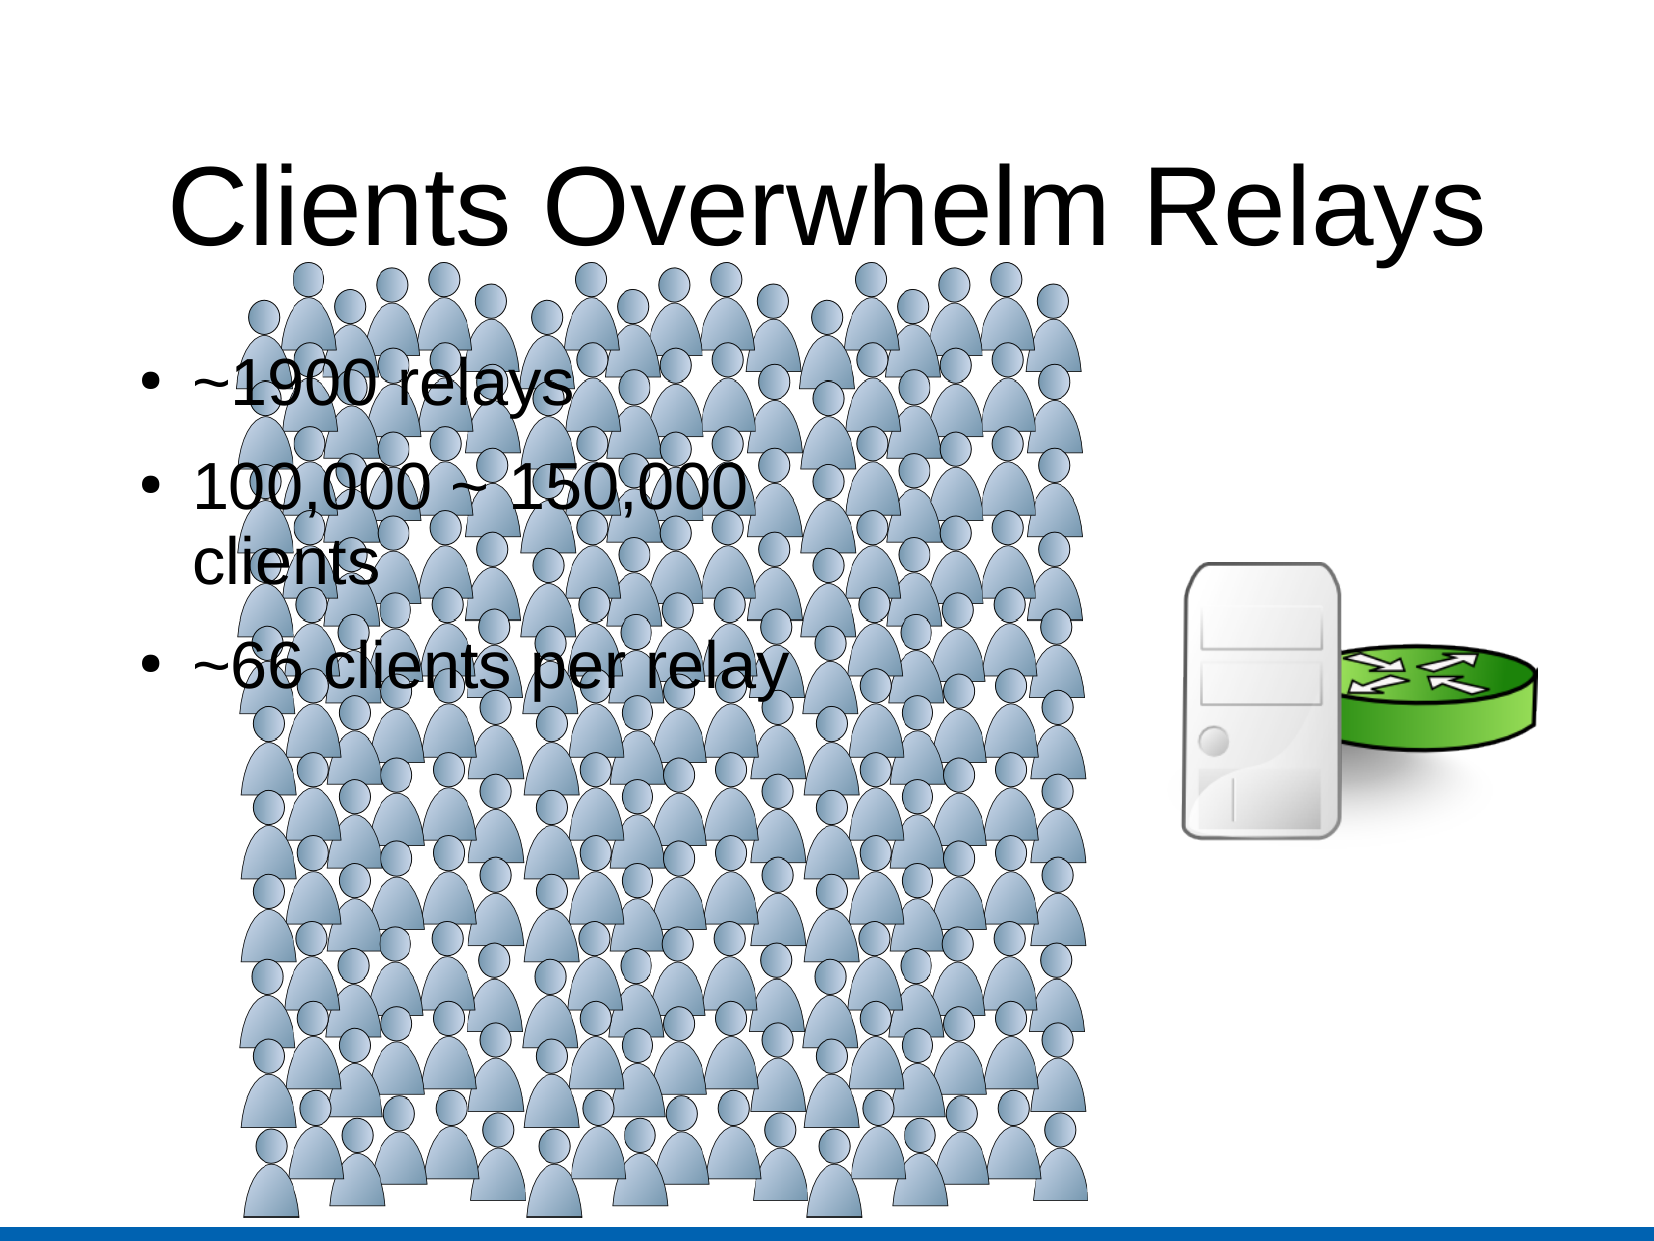

# Clients Overwhelm Relays
~1900 relays
100,000 ~ 150,000
clients
~66 clients per relay